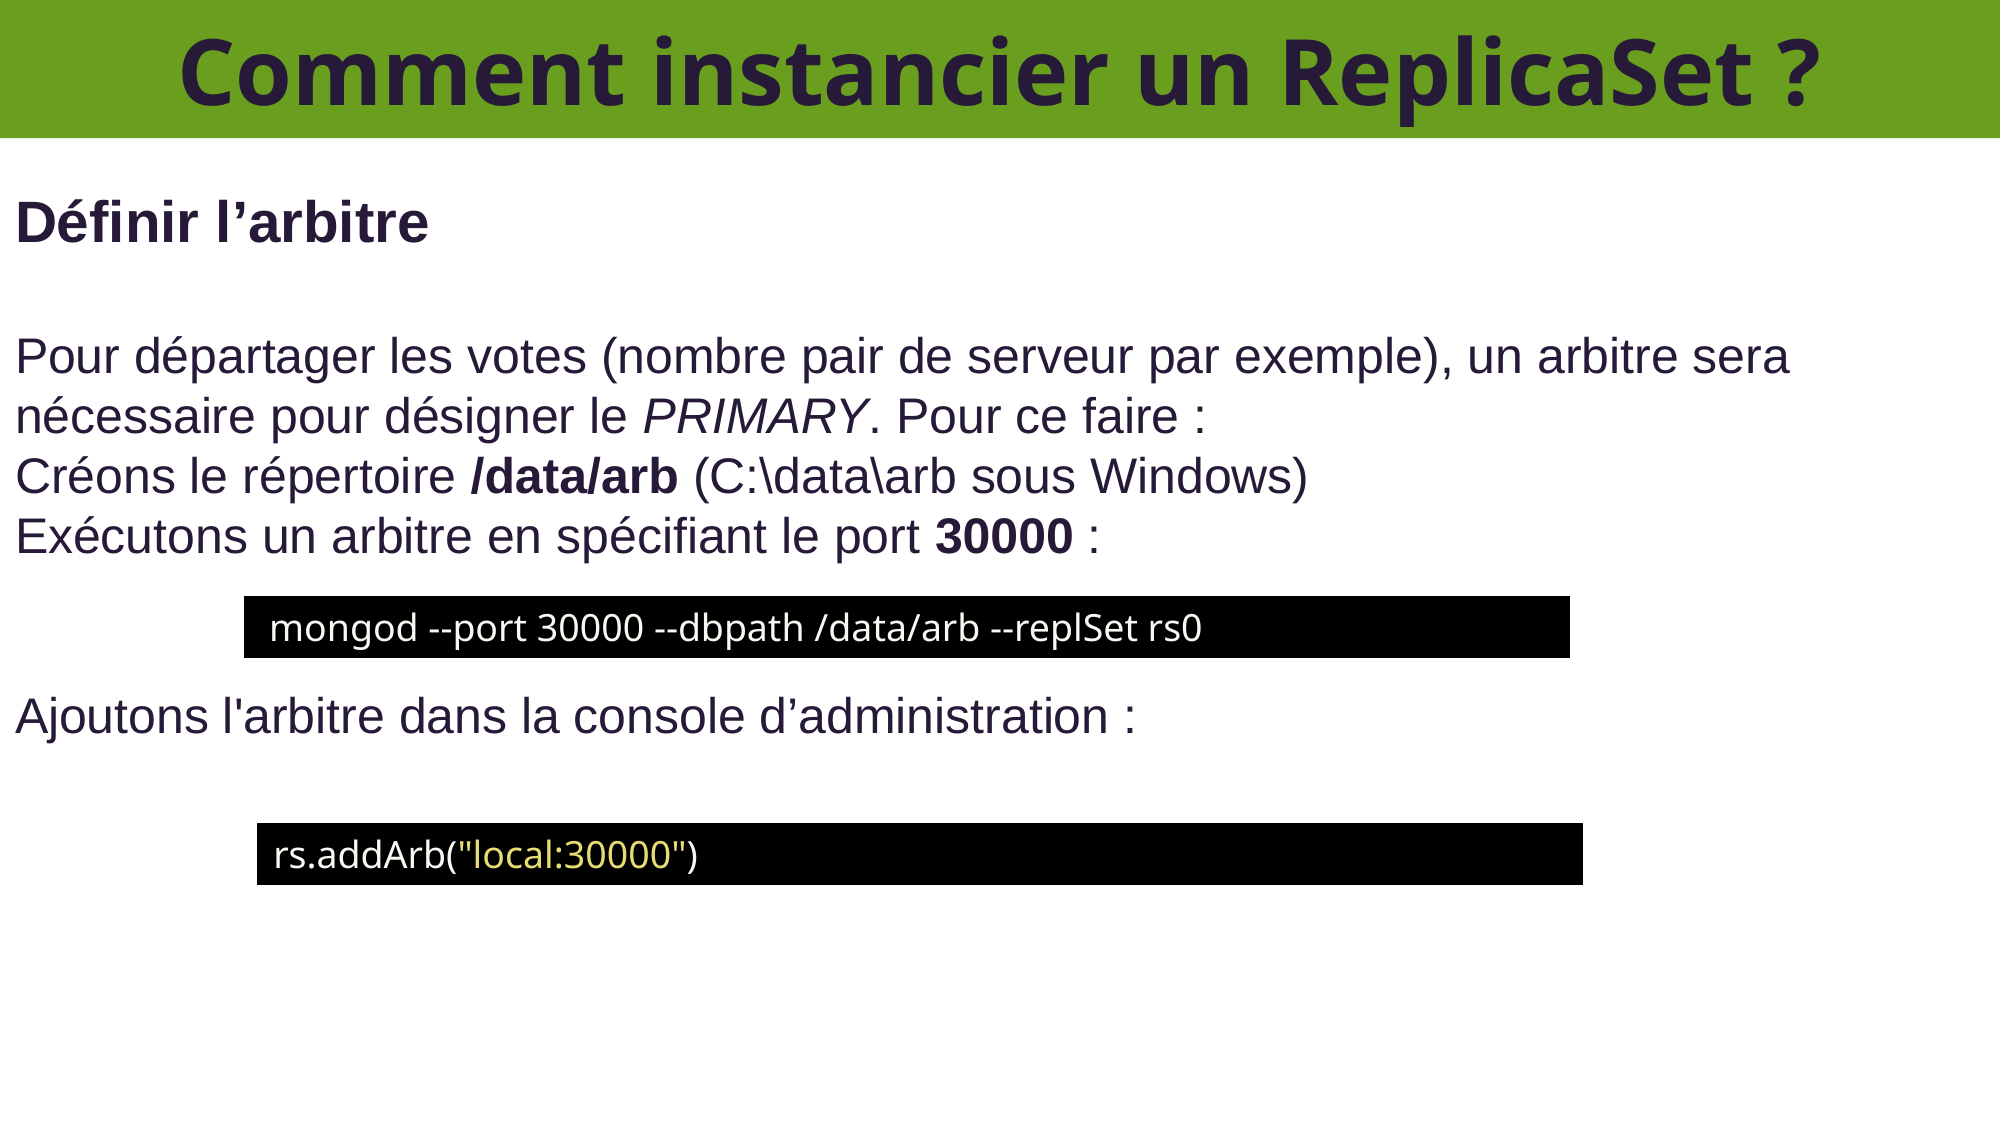

Comment instancier un ReplicaSet ?
Définir l’arbitre
Pour départager les votes (nombre pair de serveur par exemple), un arbitre sera nécessaire pour désigner le PRIMARY. Pour ce faire :
Créons le répertoire /data/arb (C:\data\arb sous Windows)
Exécutons un arbitre en spécifiant le port 30000 :
Ajoutons l'arbitre dans la console d’administration :
 mongod --port 30000 --dbpath /data/arb --replSet rs0
rs.addArb("local:30000")